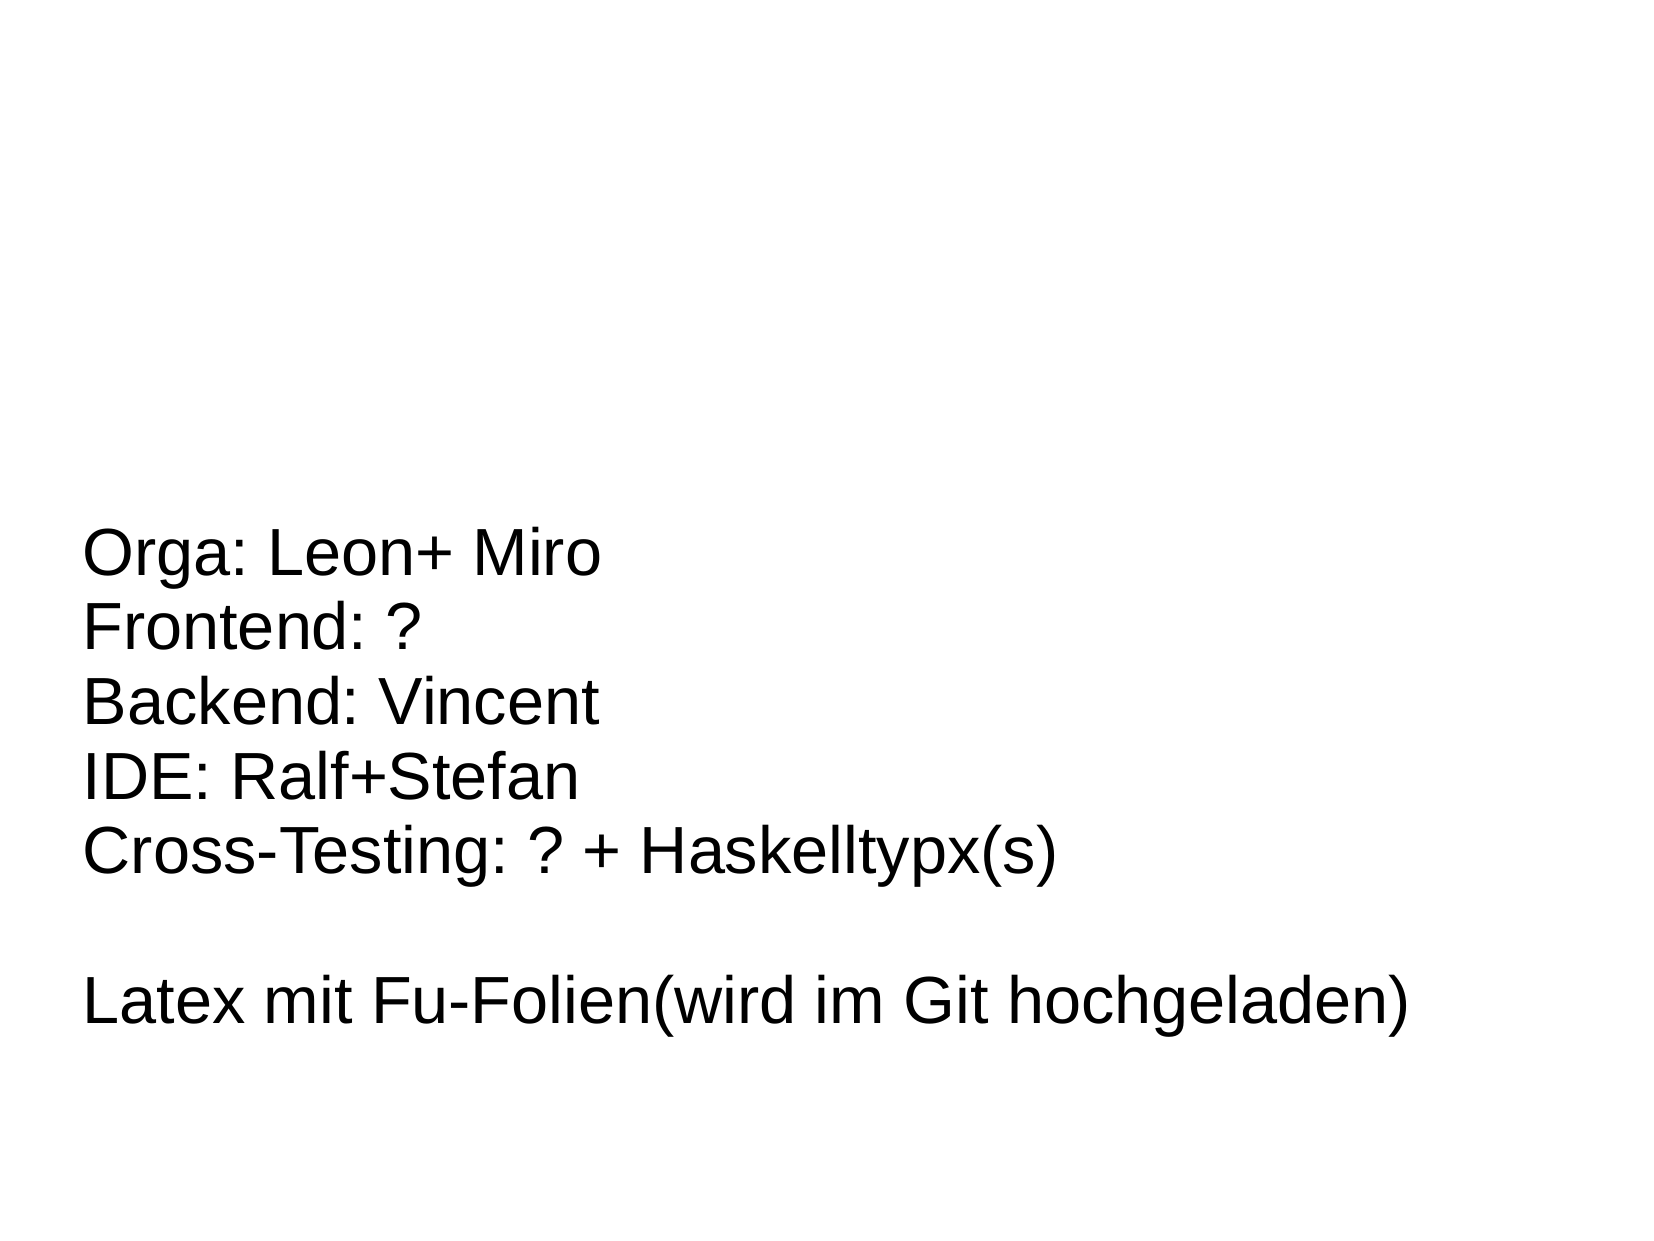

#
Orga: Leon+ Miro
Frontend: ?
Backend: Vincent
IDE: Ralf+Stefan
Cross-Testing: ? + Haskelltypx(s)
Latex mit Fu-Folien(wird im Git hochgeladen)